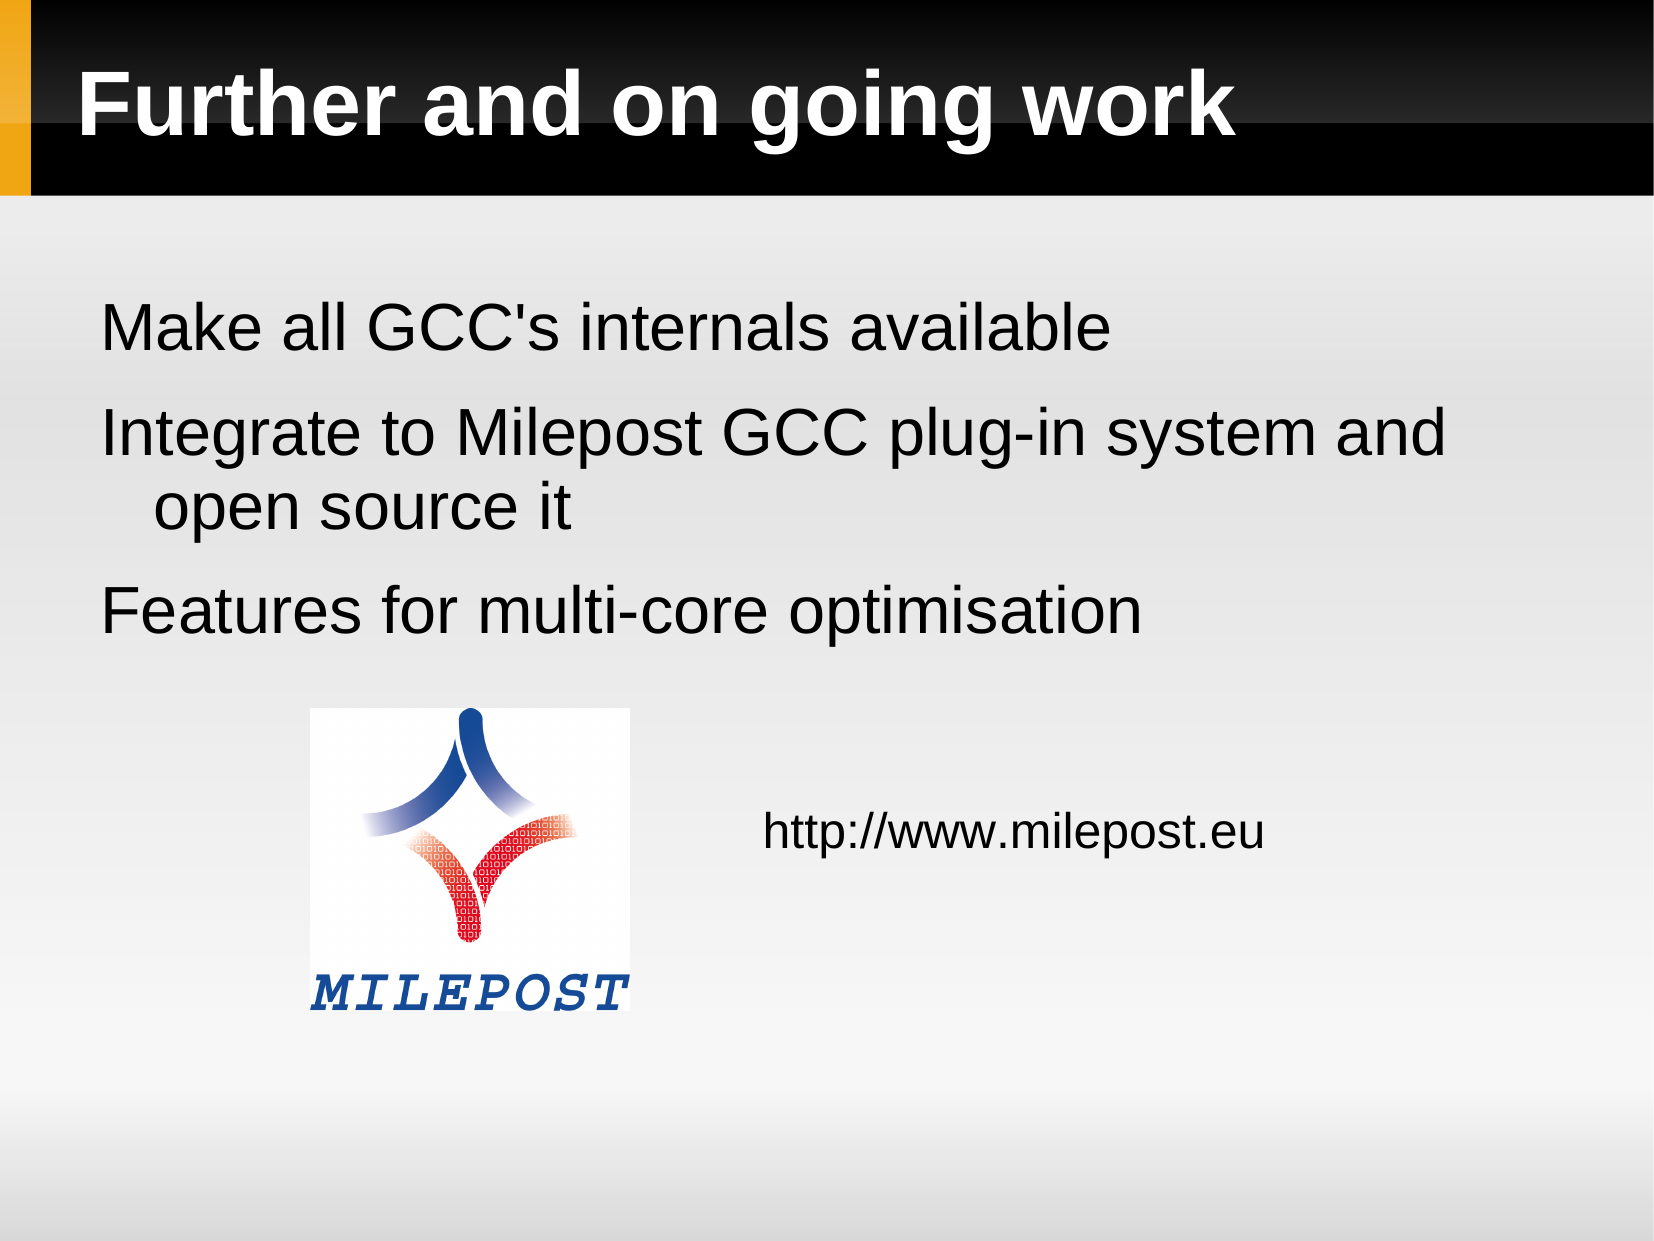

# Further and on going work
Make all GCC's internals available
Integrate to Milepost GCC plug-in system and open source it
Features for multi-core optimisation
http://www.milepost.eu